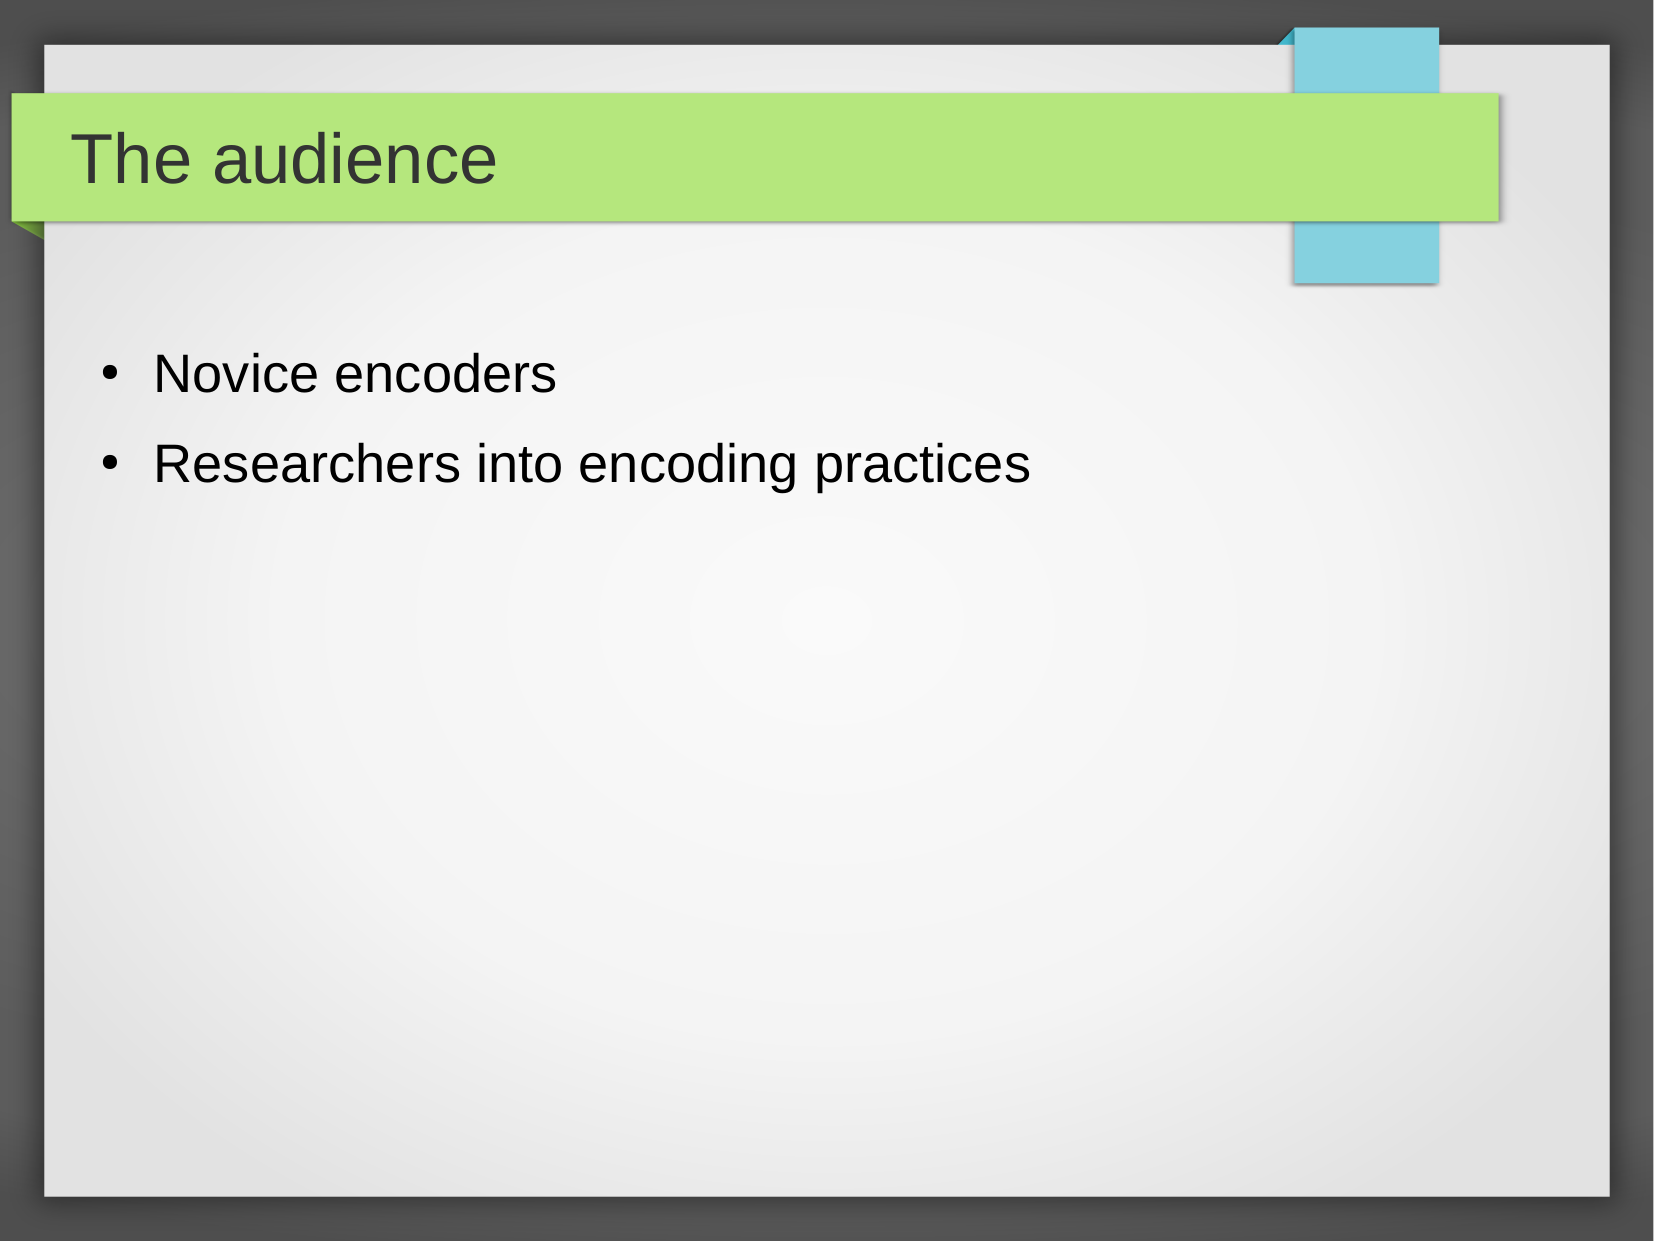

# The audience
Novice encoders
Researchers into encoding practices